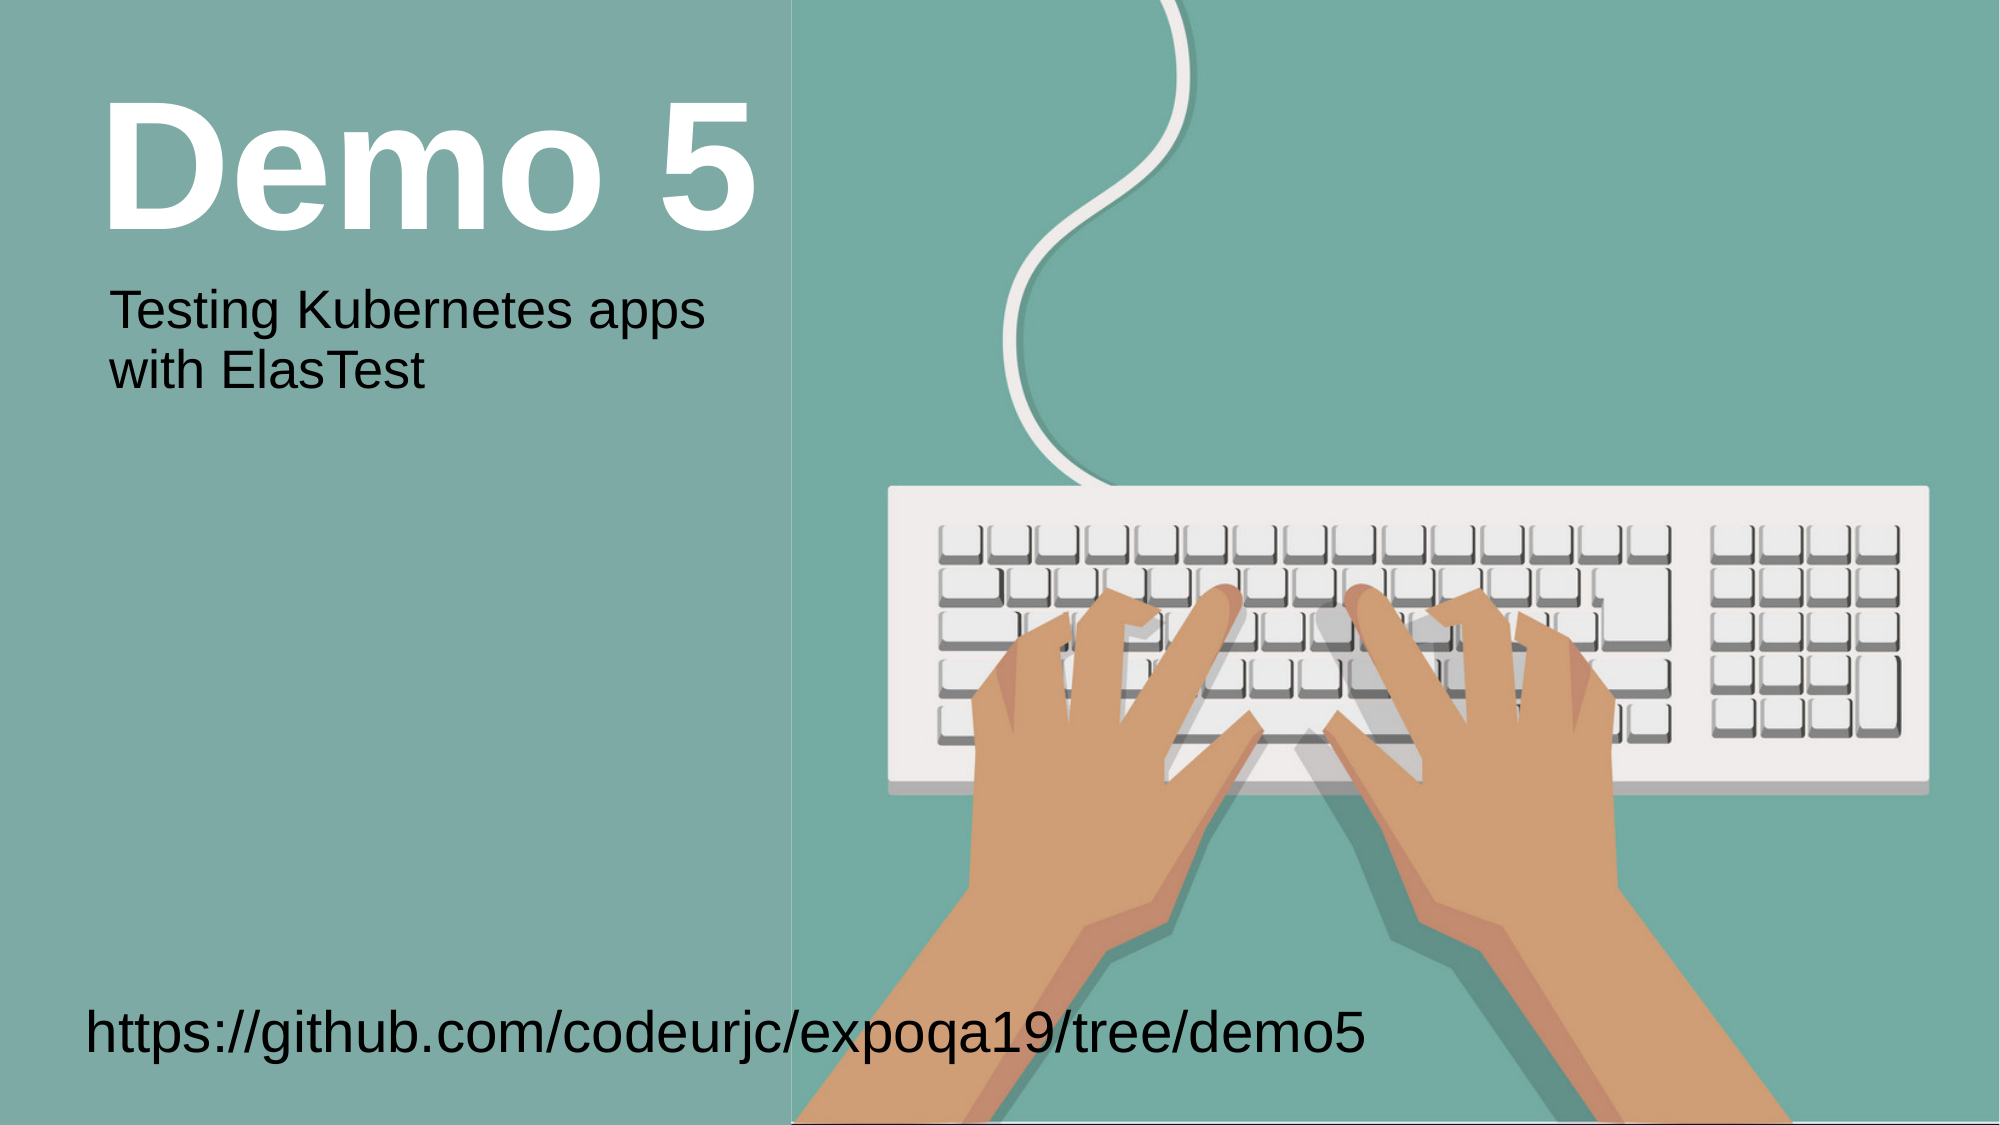

# Demo 5
Testing Kubernetes apps
with ElasTest
https://github.com/codeurjc/expoqa19/tree/demo5